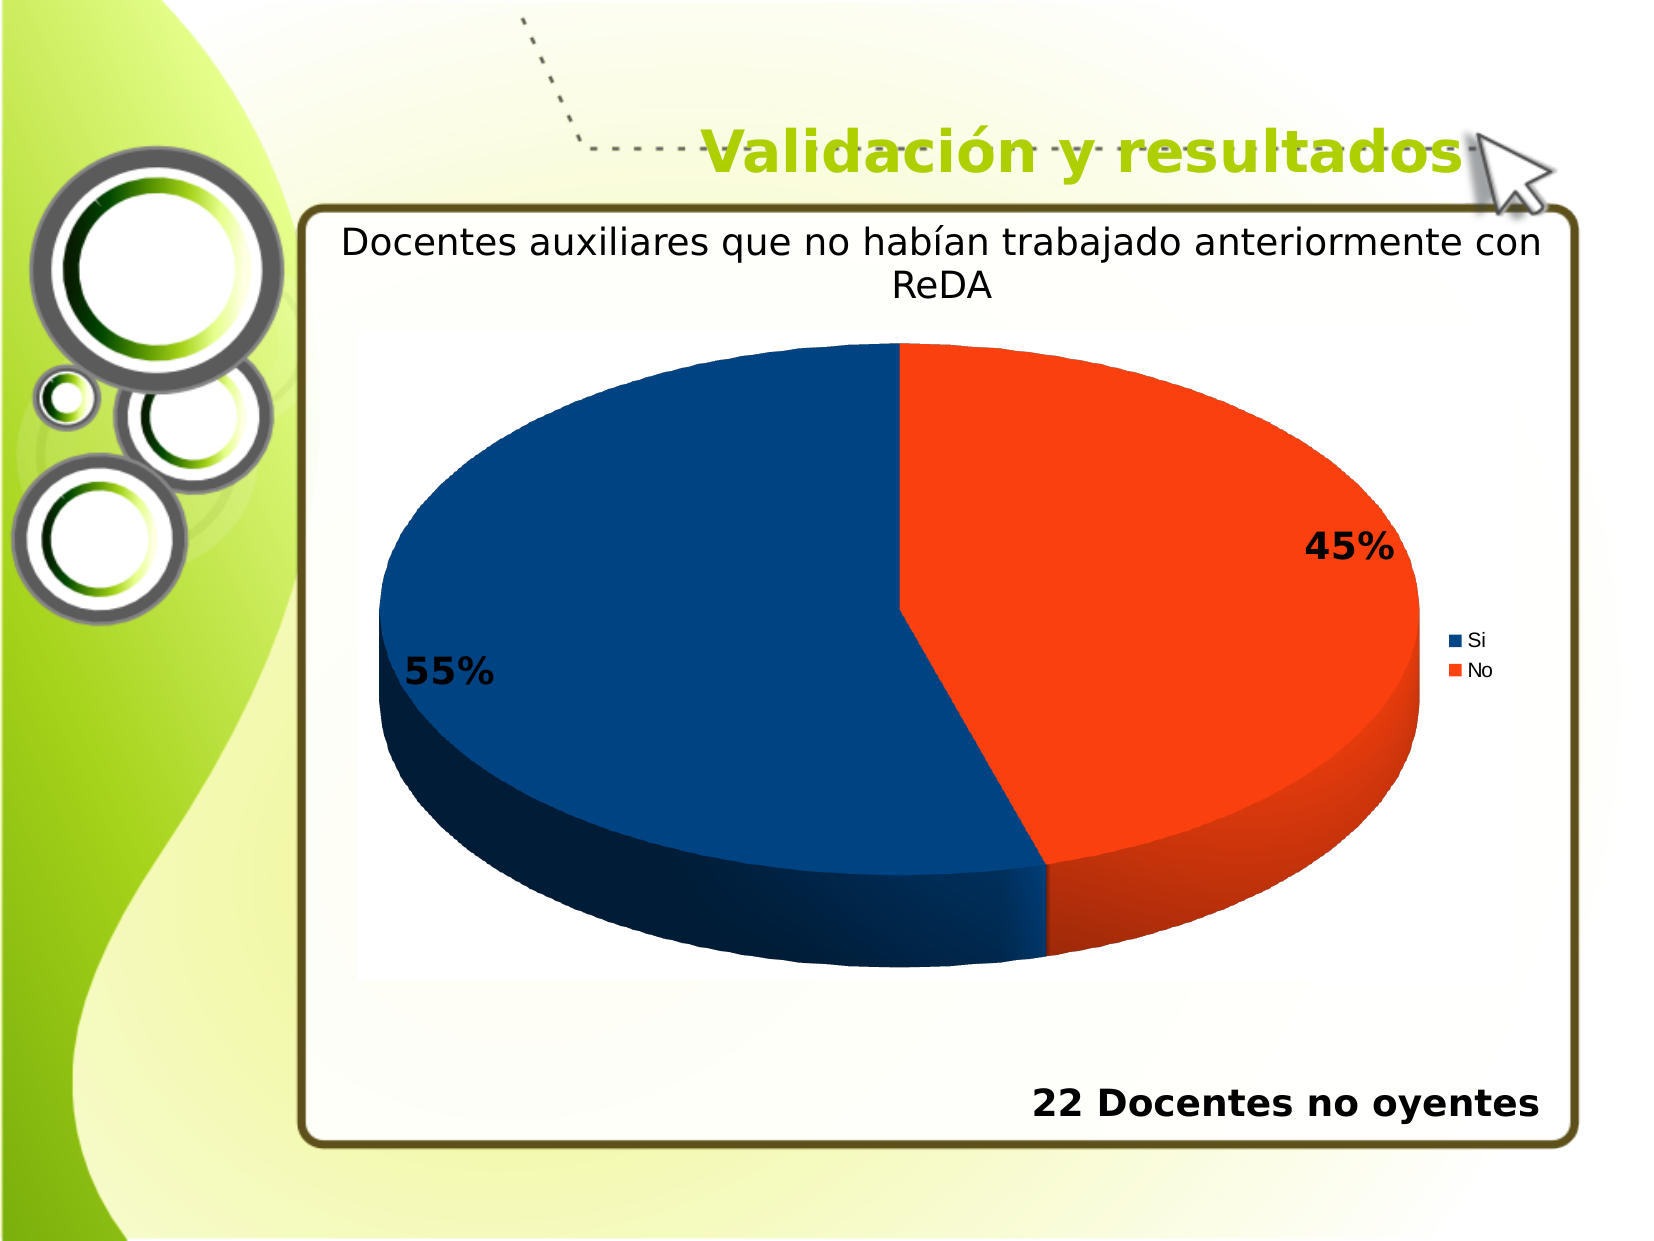

Validación y resultados
Docentes auxiliares que no habían trabajado anteriormente con ReDA
[unsupported chart]
22 Docentes no oyentes